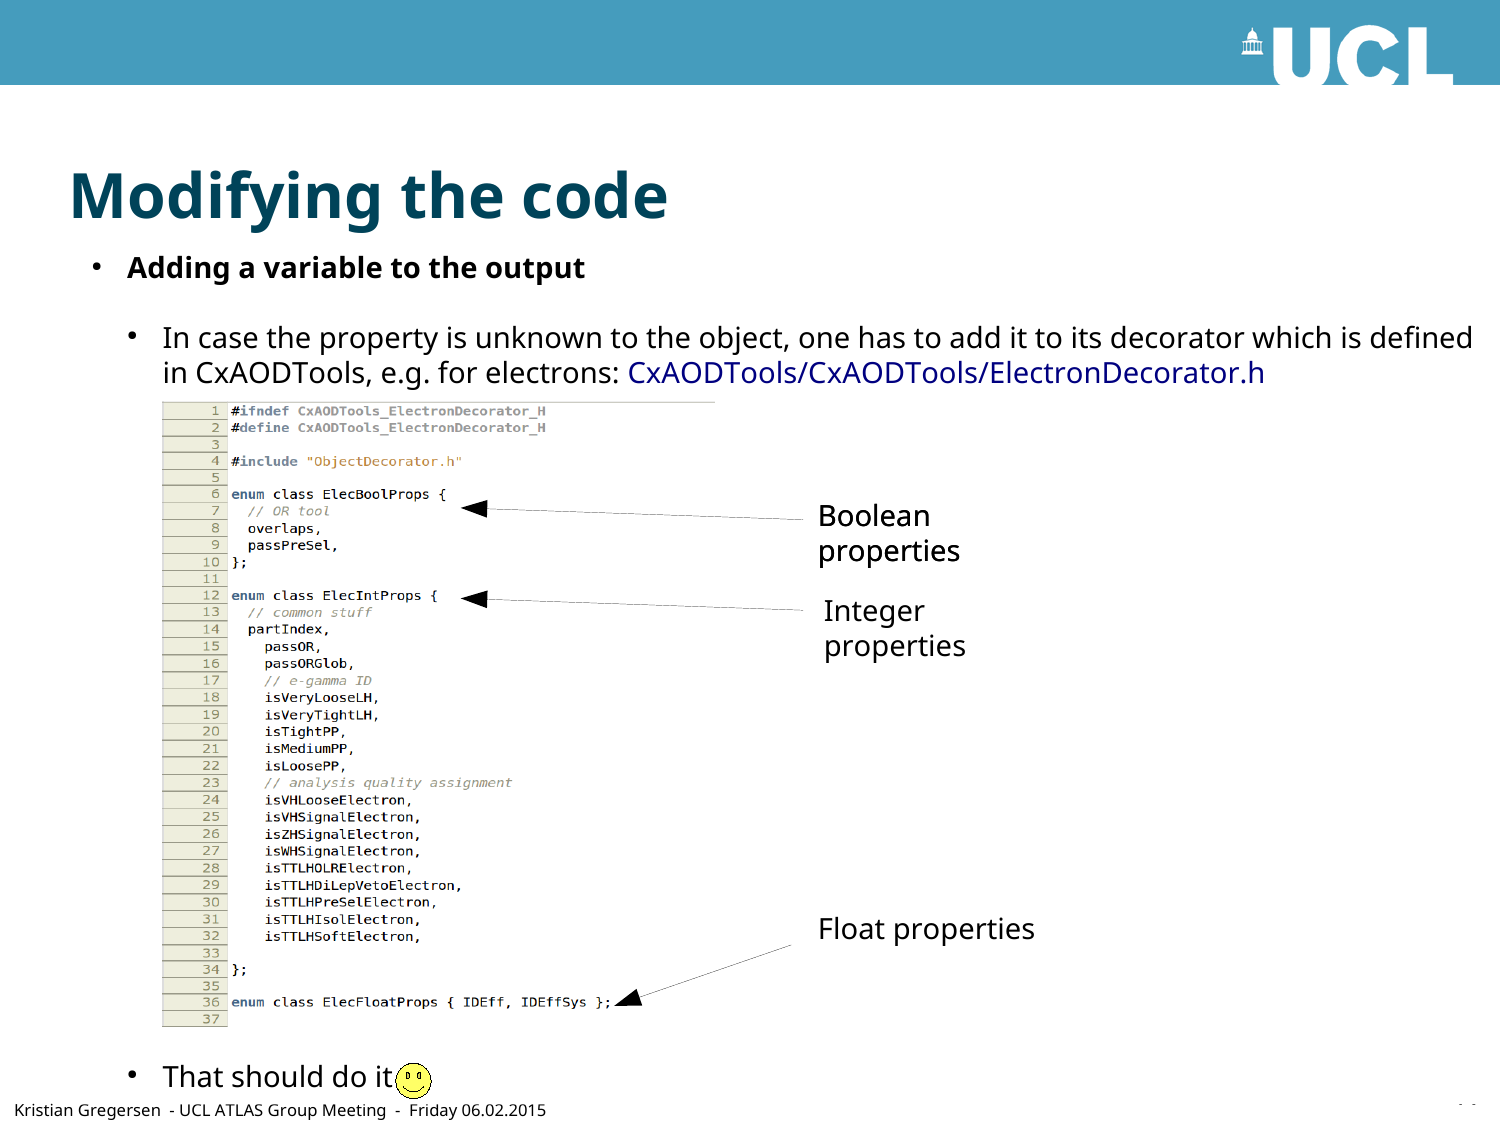

# Modifying the code
Adding a variable to the output
In case the property is unknown to the object, one has to add it to its decorator which is defined
in CxAODTools, e.g. for electrons: CxAODTools/CxAODTools/ElectronDecorator.h
That should do it
Boolean properties
Boolean properties
Integer properties
Float properties
17